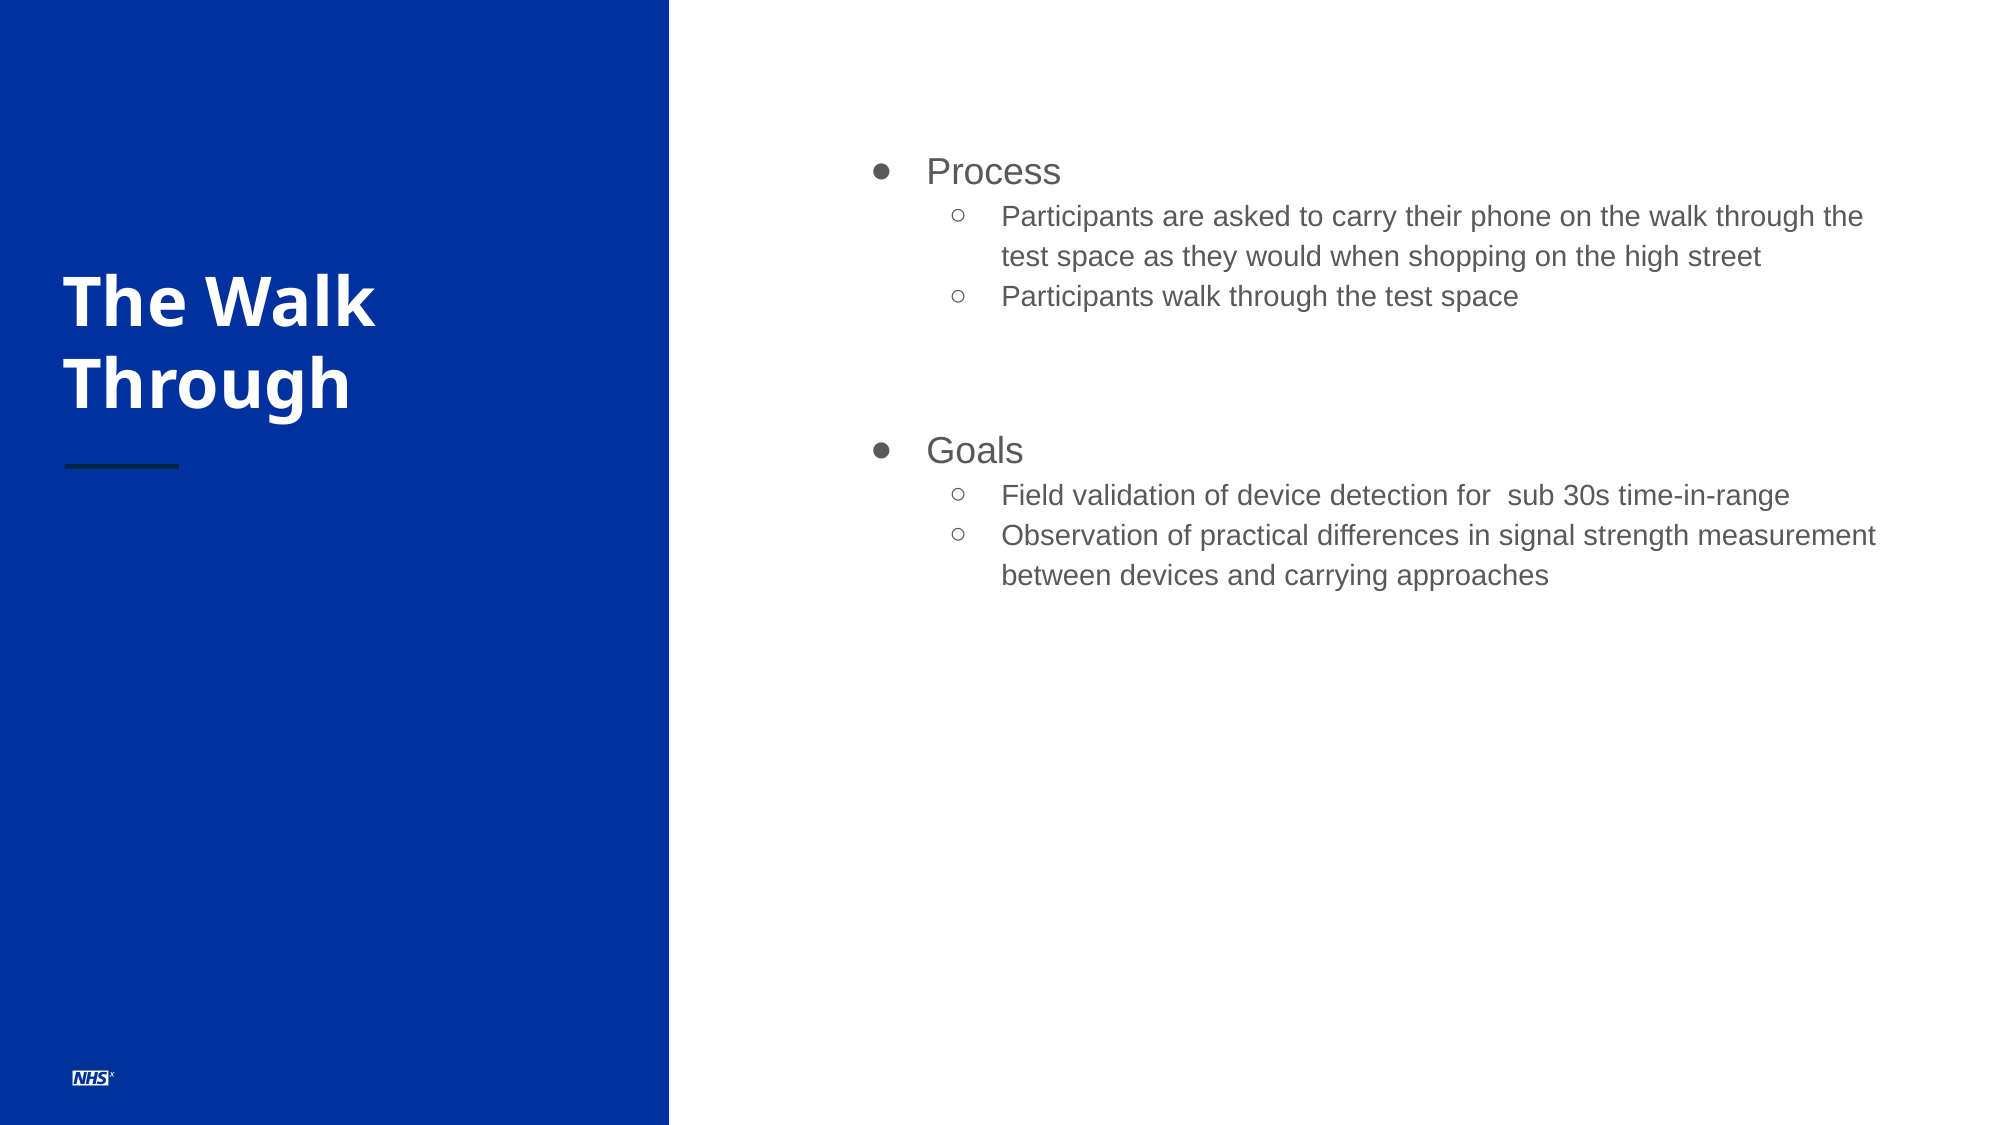

# The Walk Through
Process
Participants are asked to carry their phone on the walk through the test space as they would when shopping on the high street
Participants walk through the test space
Goals
Field validation of device detection for sub 30s time-in-range
Observation of practical differences in signal strength measurement between devices and carrying approaches